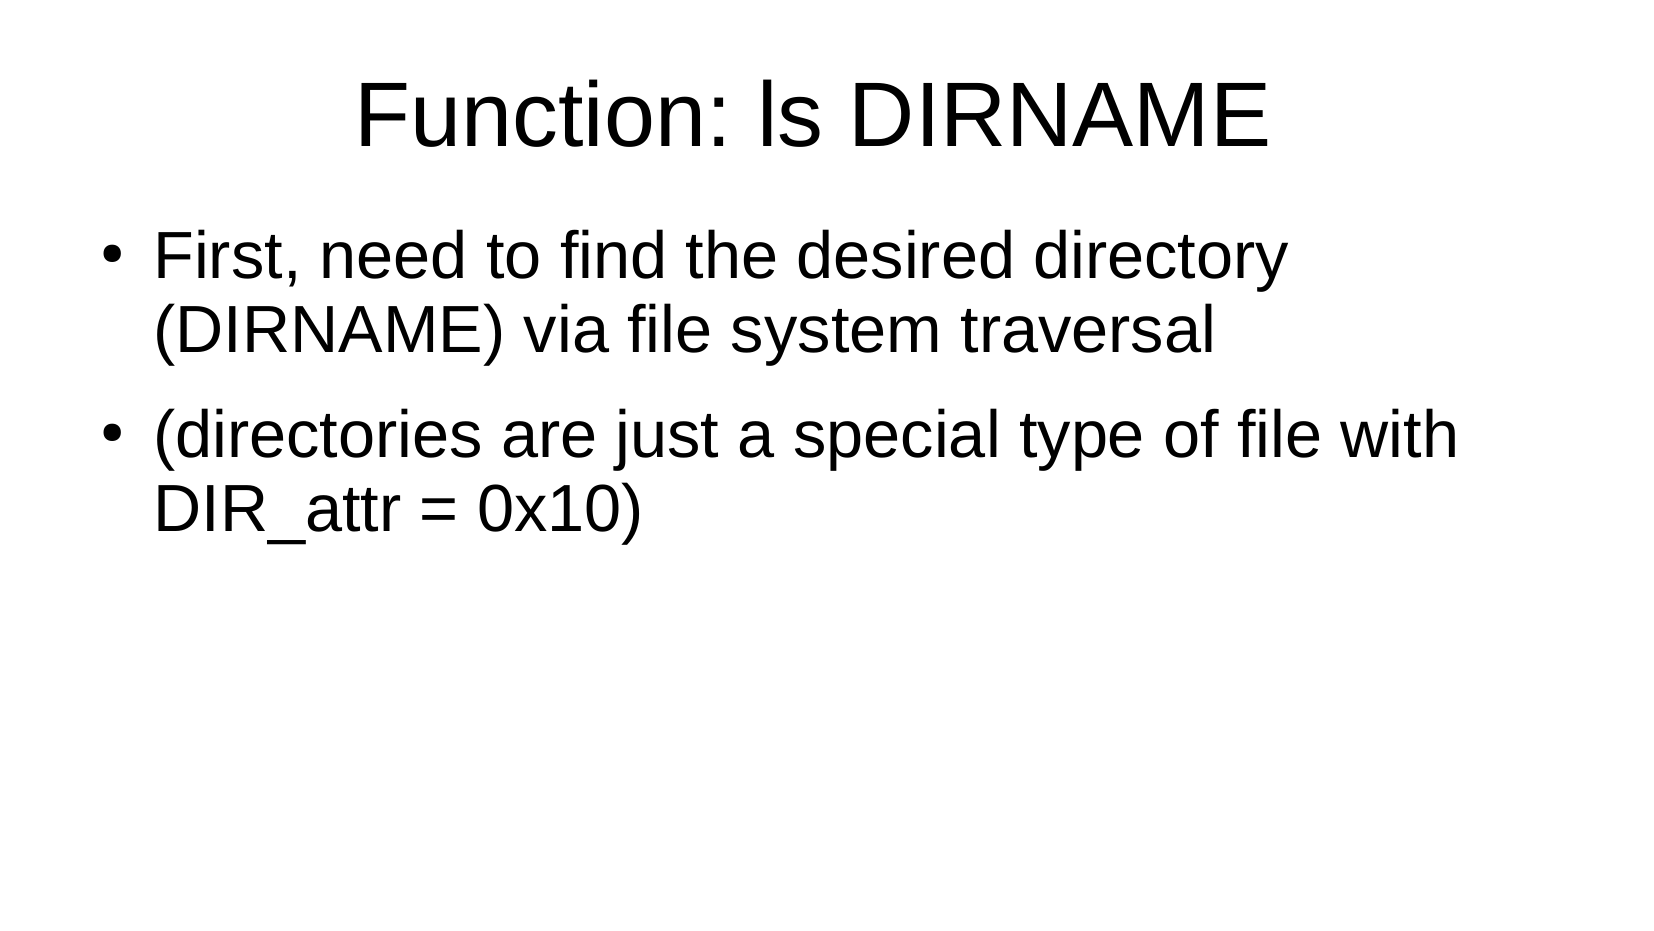

# Function: ls DIRNAME
First, need to find the desired directory (DIRNAME) via file system traversal
(directories are just a special type of file with DIR_attr = 0x10)